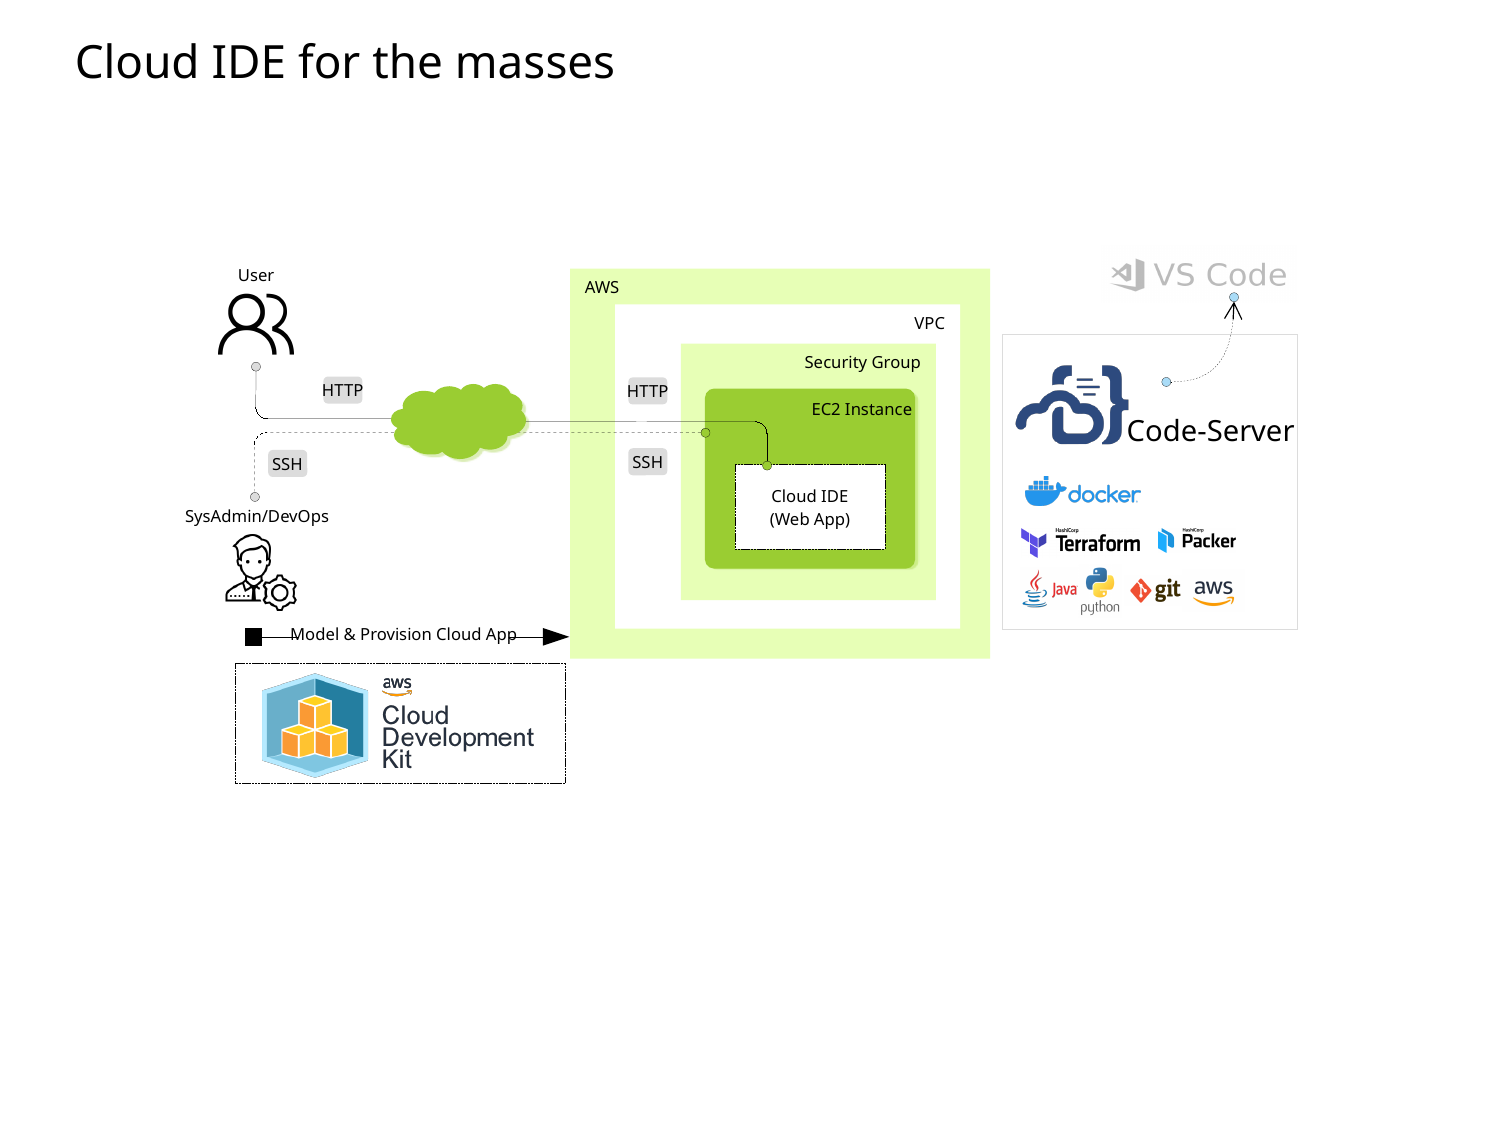

Cloud IDE for the masses
User
AWS
VPC
Security Group
HTTP
HTTP
EC2 Instance
Code-Server
SSH
SSH
Cloud IDE
(Web App)
SysAdmin/DevOps
Model & Provision Cloud App